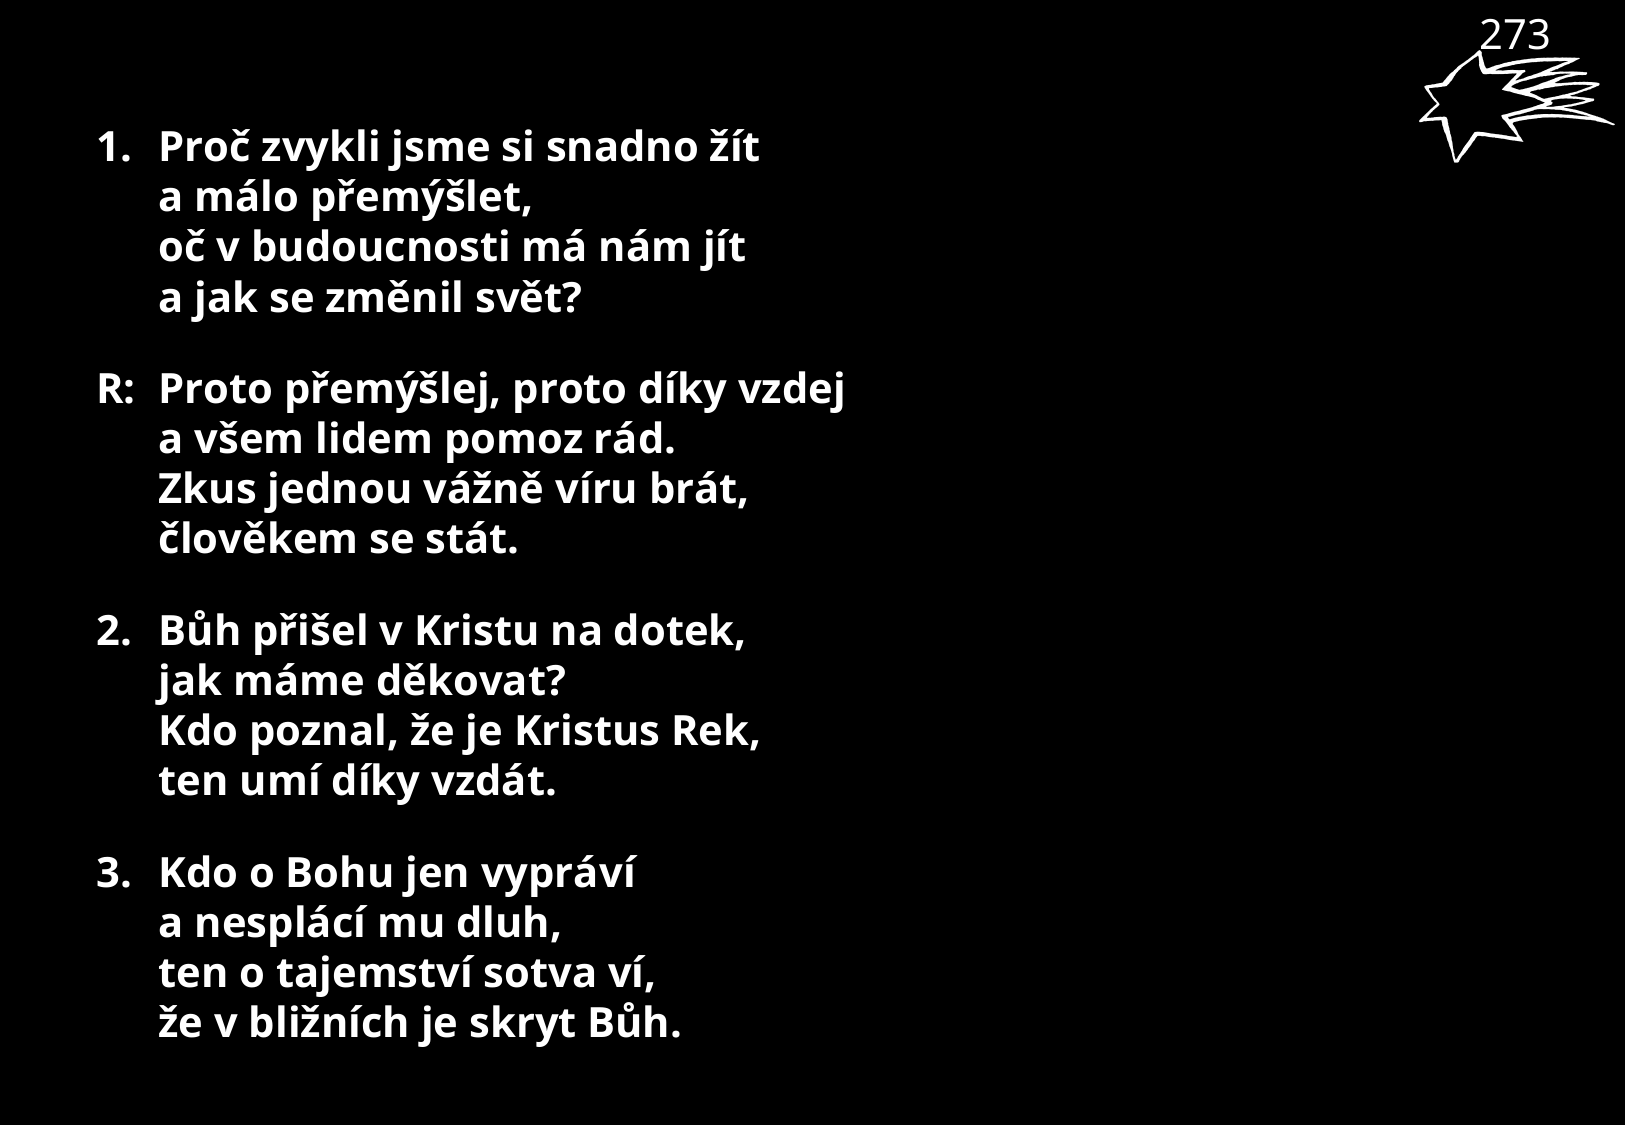

273
# Proč zvykli jsme si snadno žít a málo přemýšlet, oč v budoucnosti má nám jít a jak se změnil svět?
R: 	Proto přemýšlej, proto díky vzdej
a všem lidem pomoz rád.
Zkus jednou vážně víru brát,
člověkem se stát.
2.	Bůh přišel v Kristu na dotek,
jak máme děkovat?
Kdo poznal, že je Kristus Rek,
ten umí díky vzdát.
3.	Kdo o Bohu jen vypráví
a nesplácí mu dluh,
ten o tajemství sotva ví,
že v bližních je skryt Bůh.